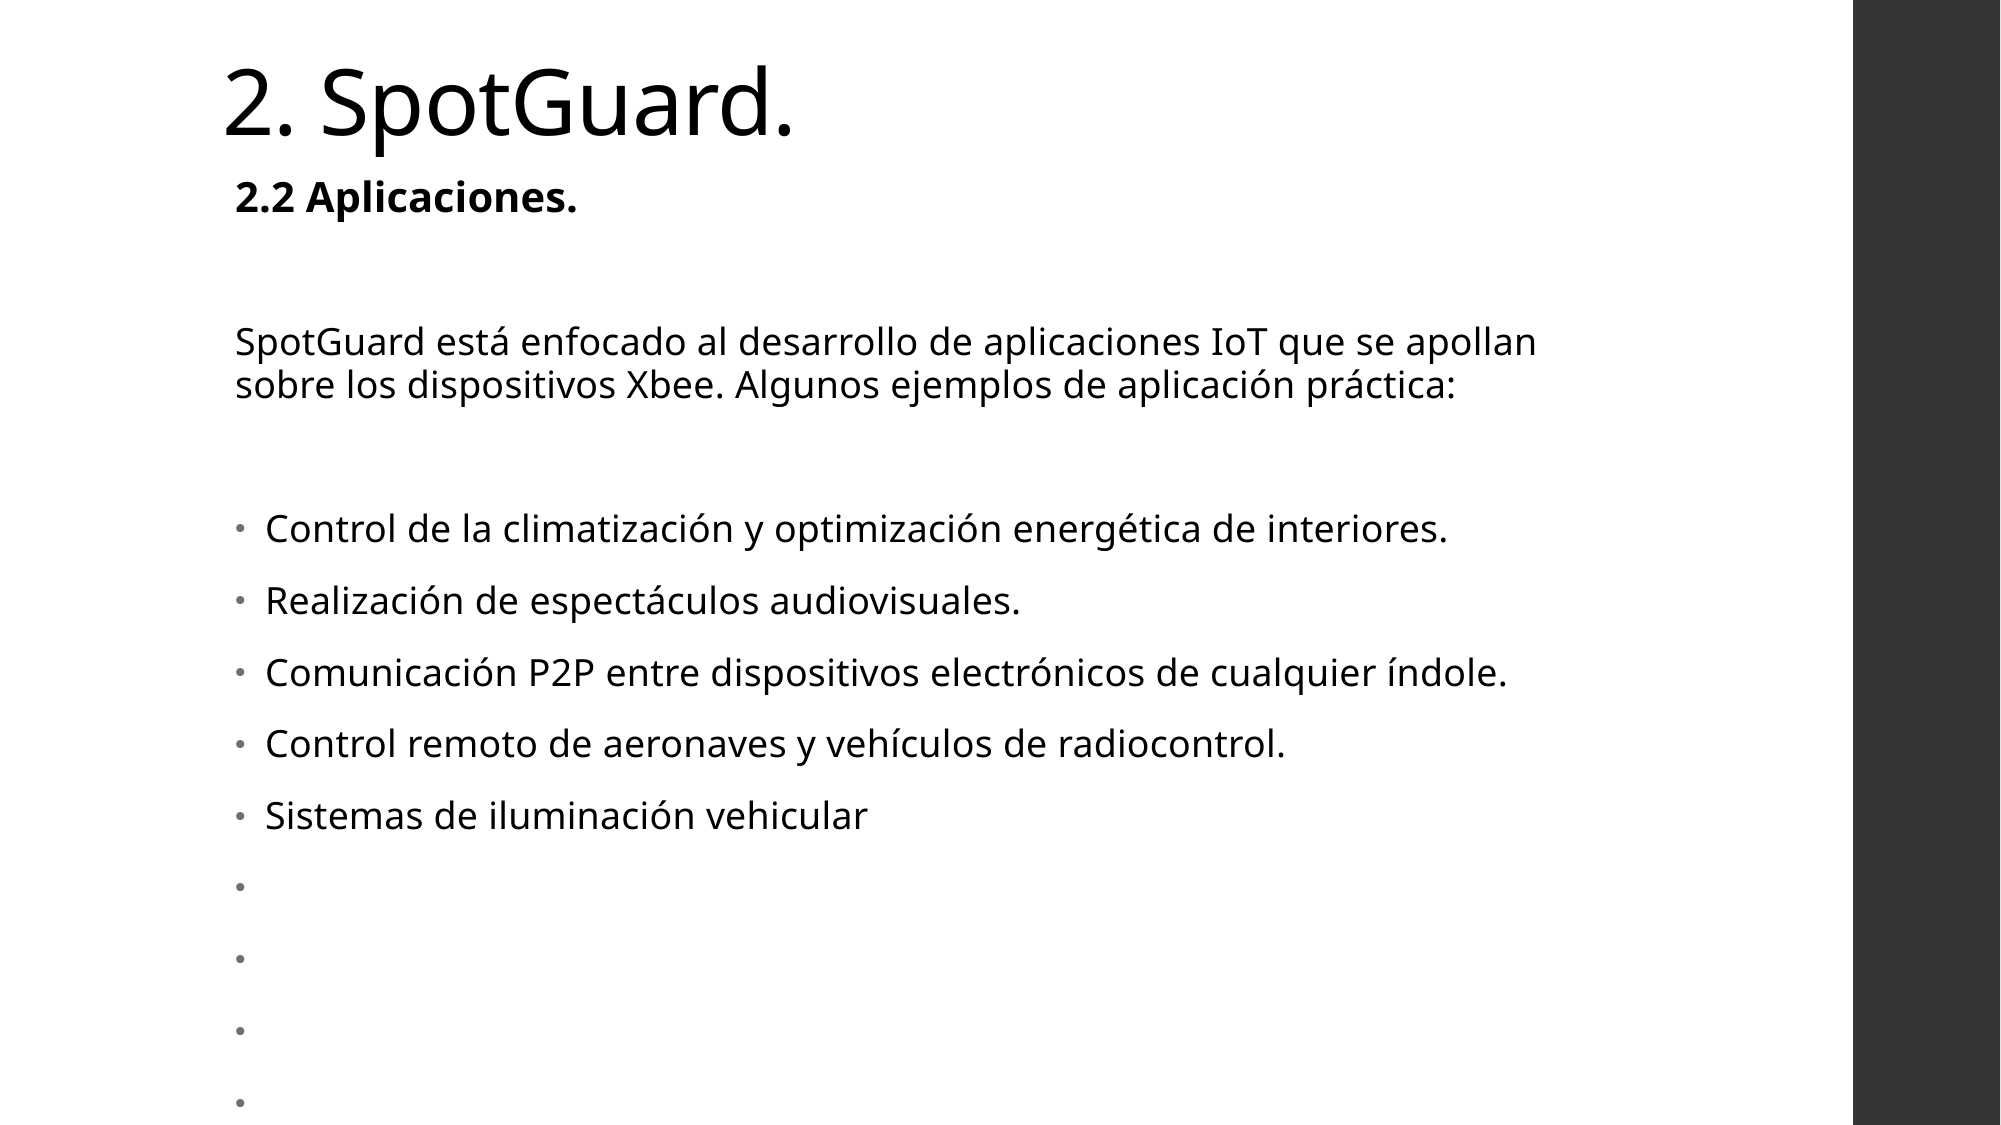

2. SpotGuard.
2.2 Aplicaciones.
# SpotGuard está enfocado al desarrollo de aplicaciones IoT que se apollan sobre los dispositivos Xbee. Algunos ejemplos de aplicación práctica:
Control de la climatización y optimización energética de interiores.
Realización de espectáculos audiovisuales.
Comunicación P2P entre dispositivos electrónicos de cualquier índole.
Control remoto de aeronaves y vehículos de radiocontrol.
Sistemas de iluminación vehicular